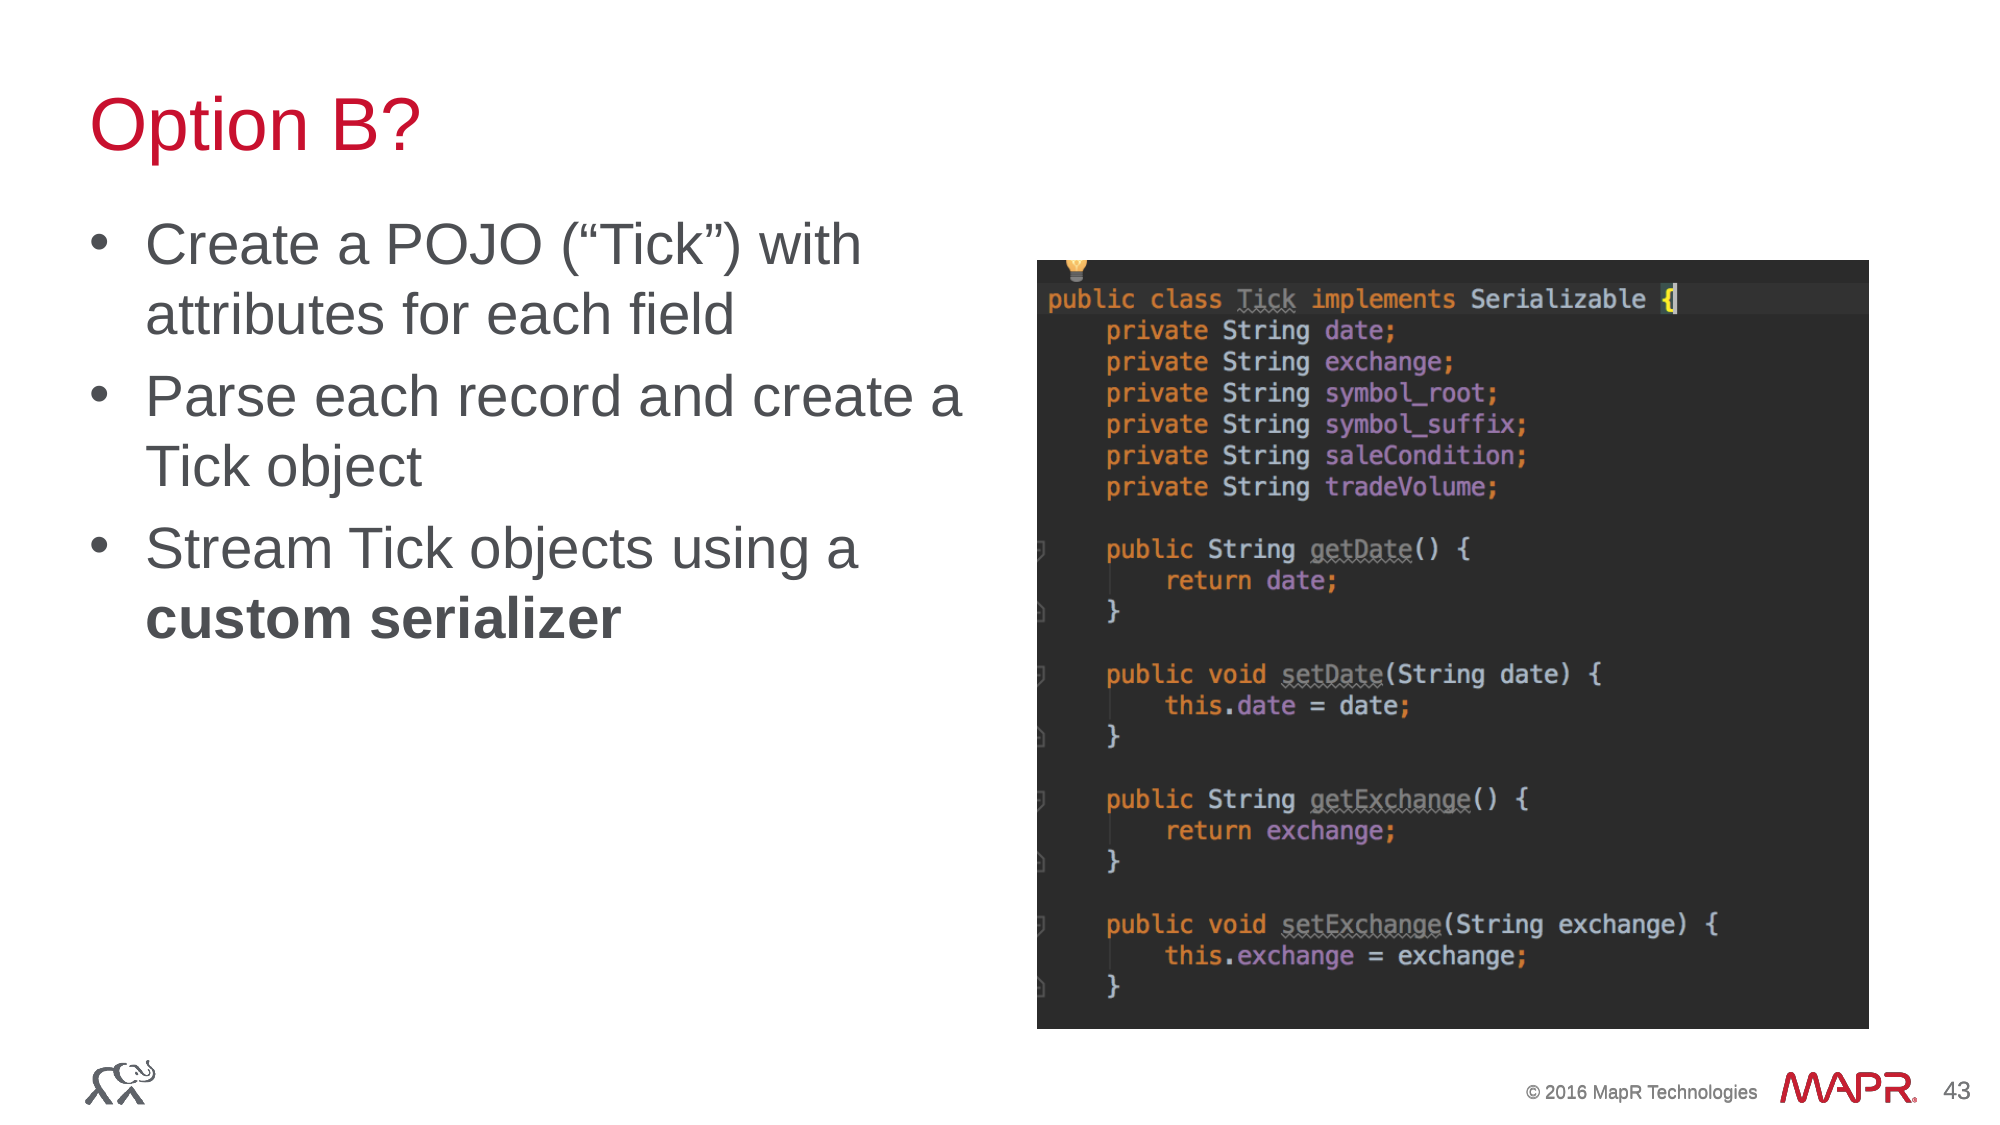

# Option B?
Create a POJO (“Tick”) with attributes for each field
Parse each record and create a Tick object
Stream Tick objects using a custom serializer